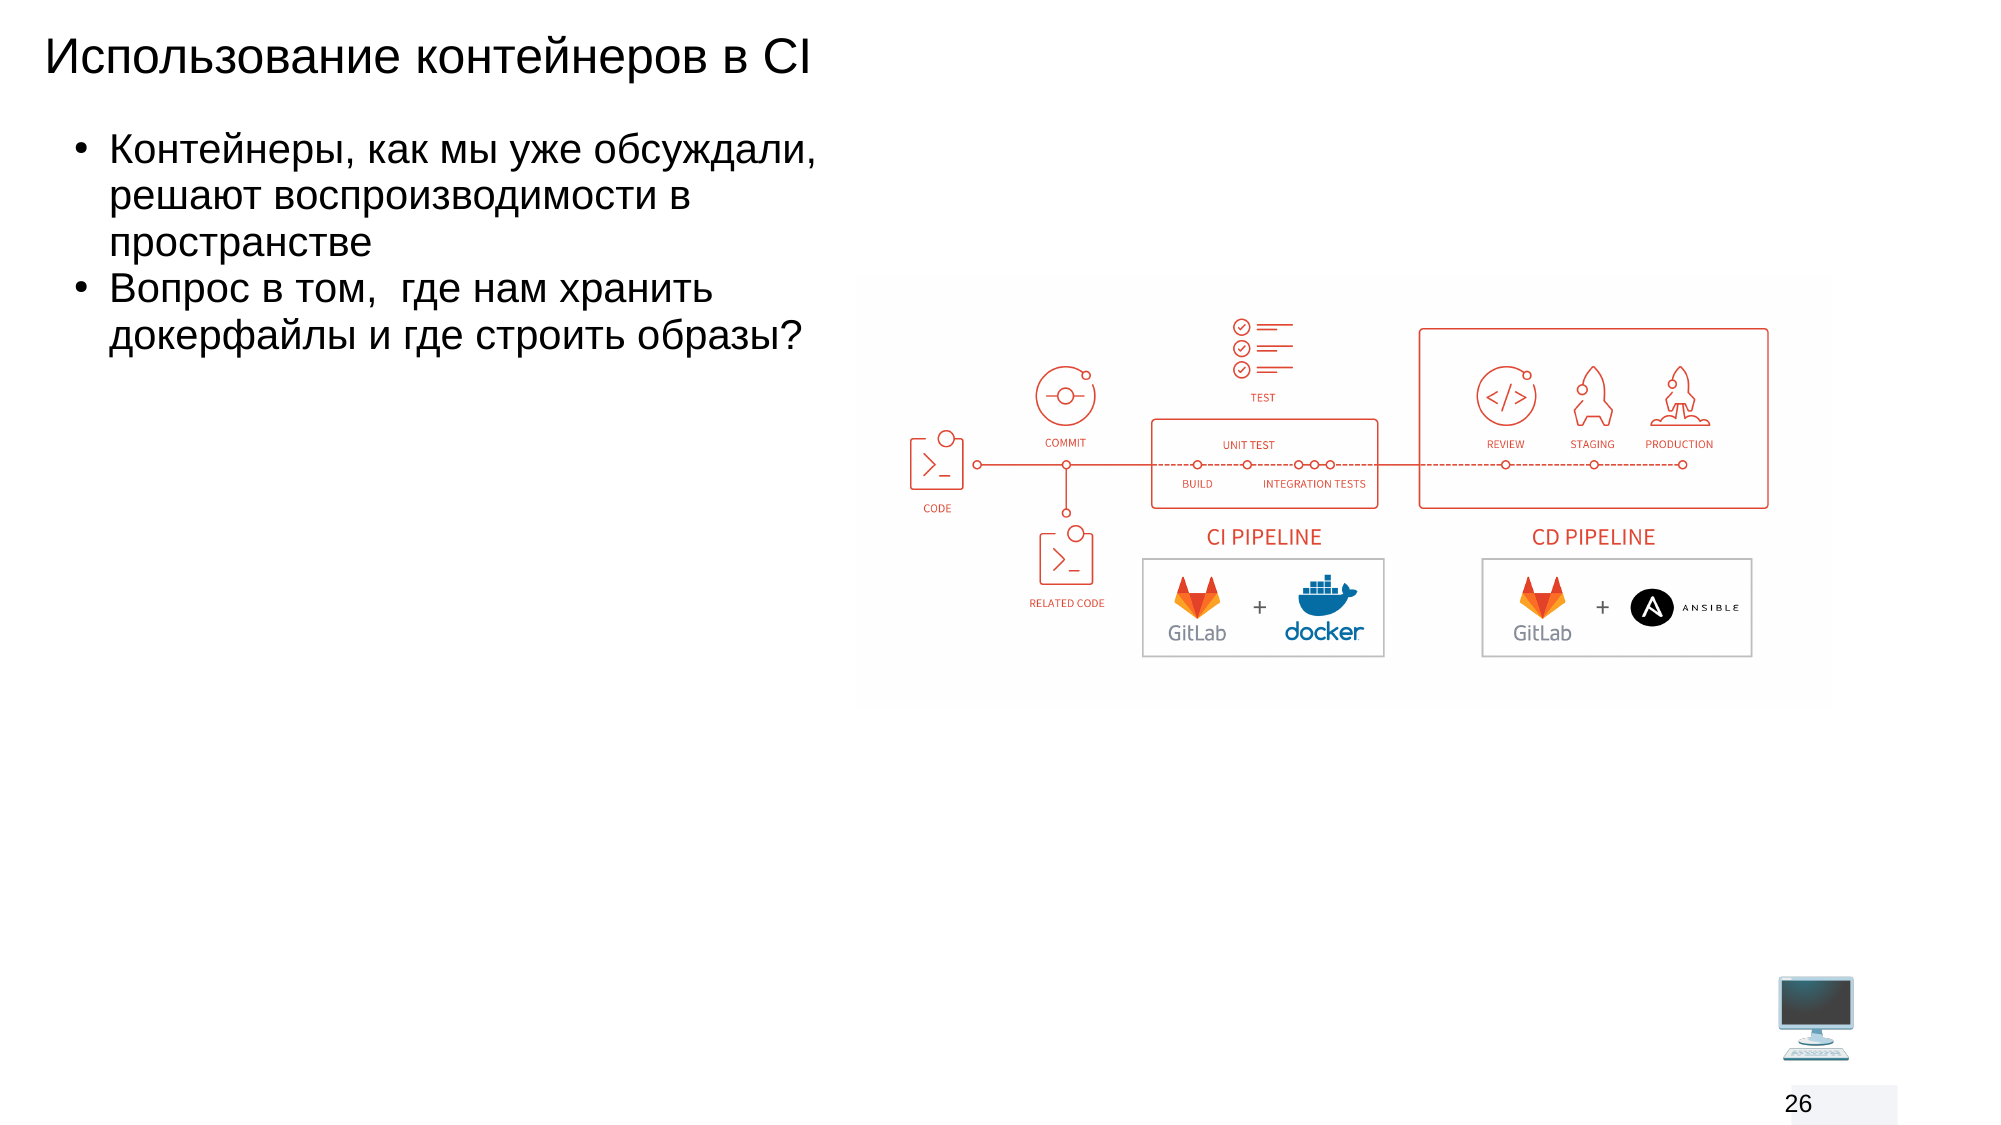

Использование контейнеров в CI
Контейнеры, как мы уже обсуждали, решают воспроизводимости в пространстве
Вопрос в том, где нам хранить докерфайлы и где строить образы?